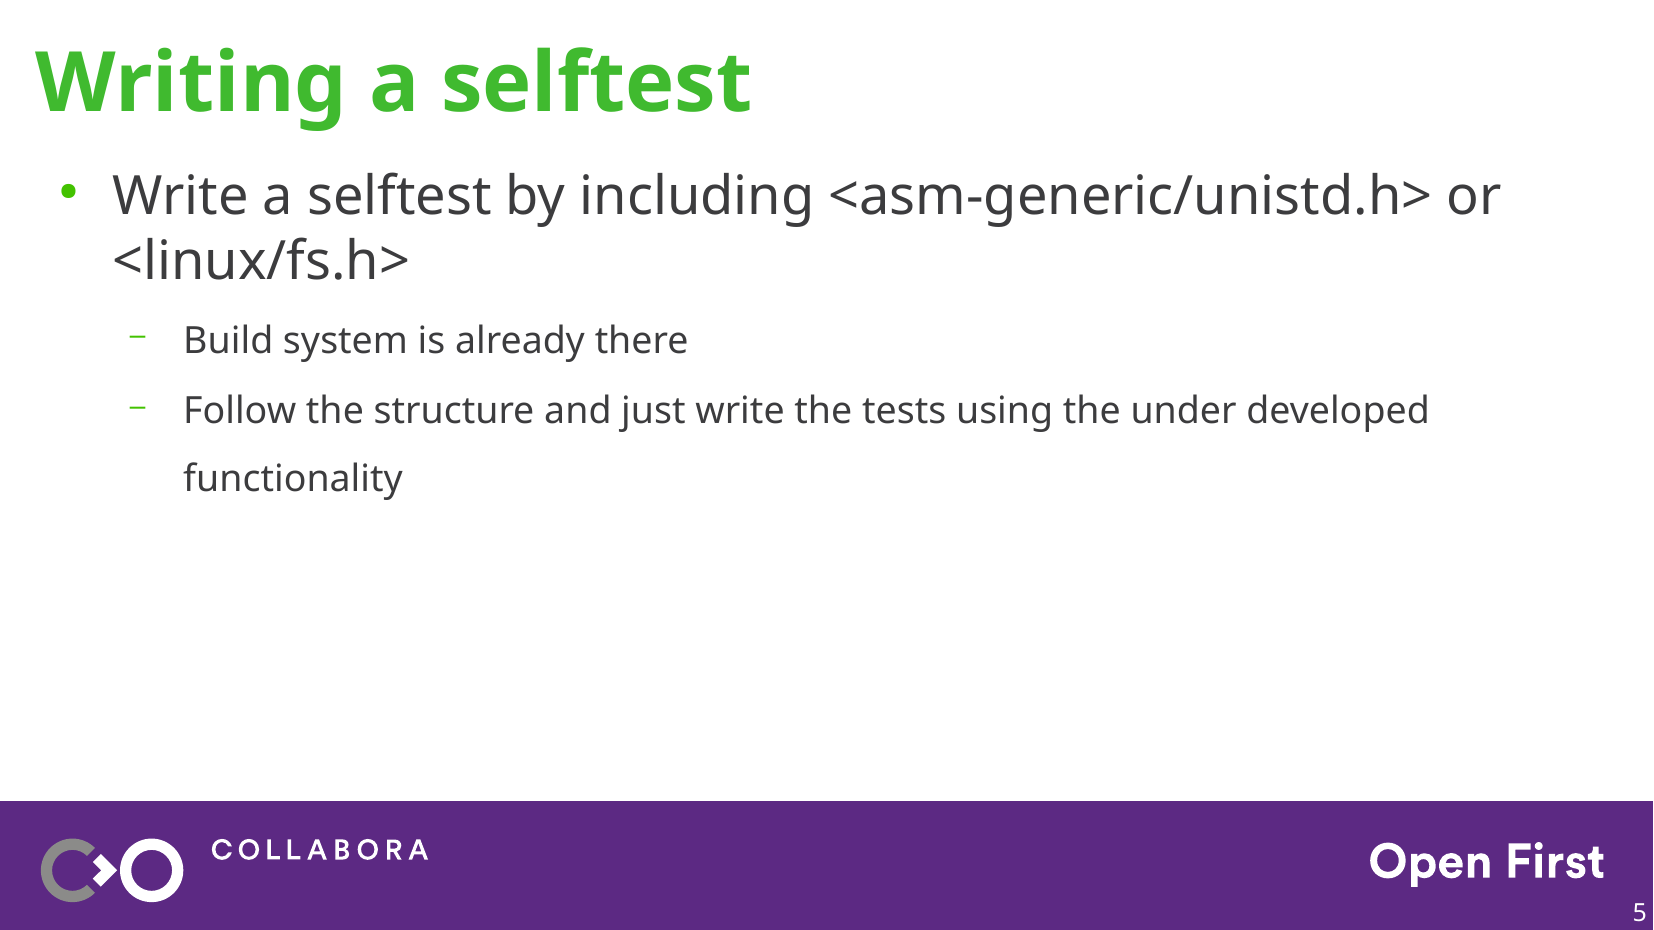

# Writing a selftest
Write a selftest by including <asm-generic/unistd.h> or <linux/fs.h>
Build system is already there
Follow the structure and just write the tests using the under developed functionality